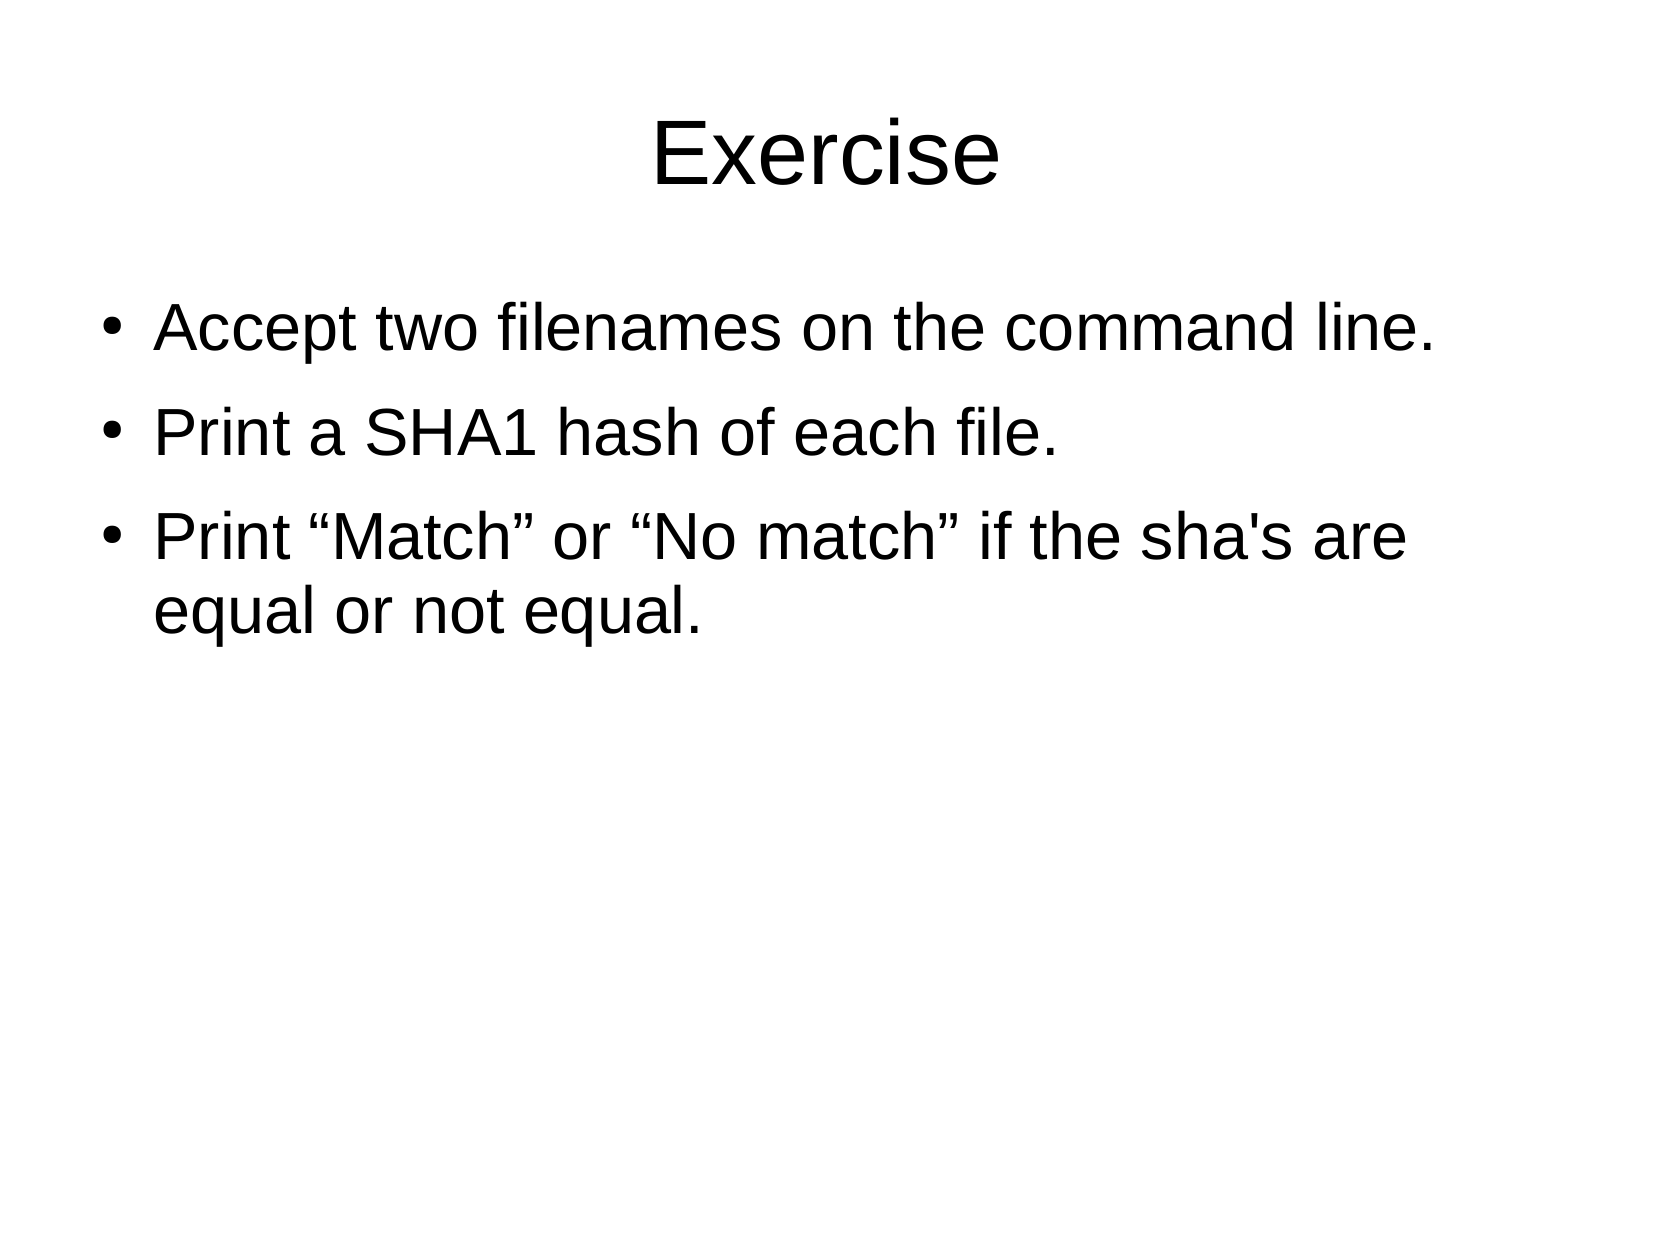

# Exercise
Accept two filenames on the command line.
Print a SHA1 hash of each file.
Print “Match” or “No match” if the sha's are equal or not equal.